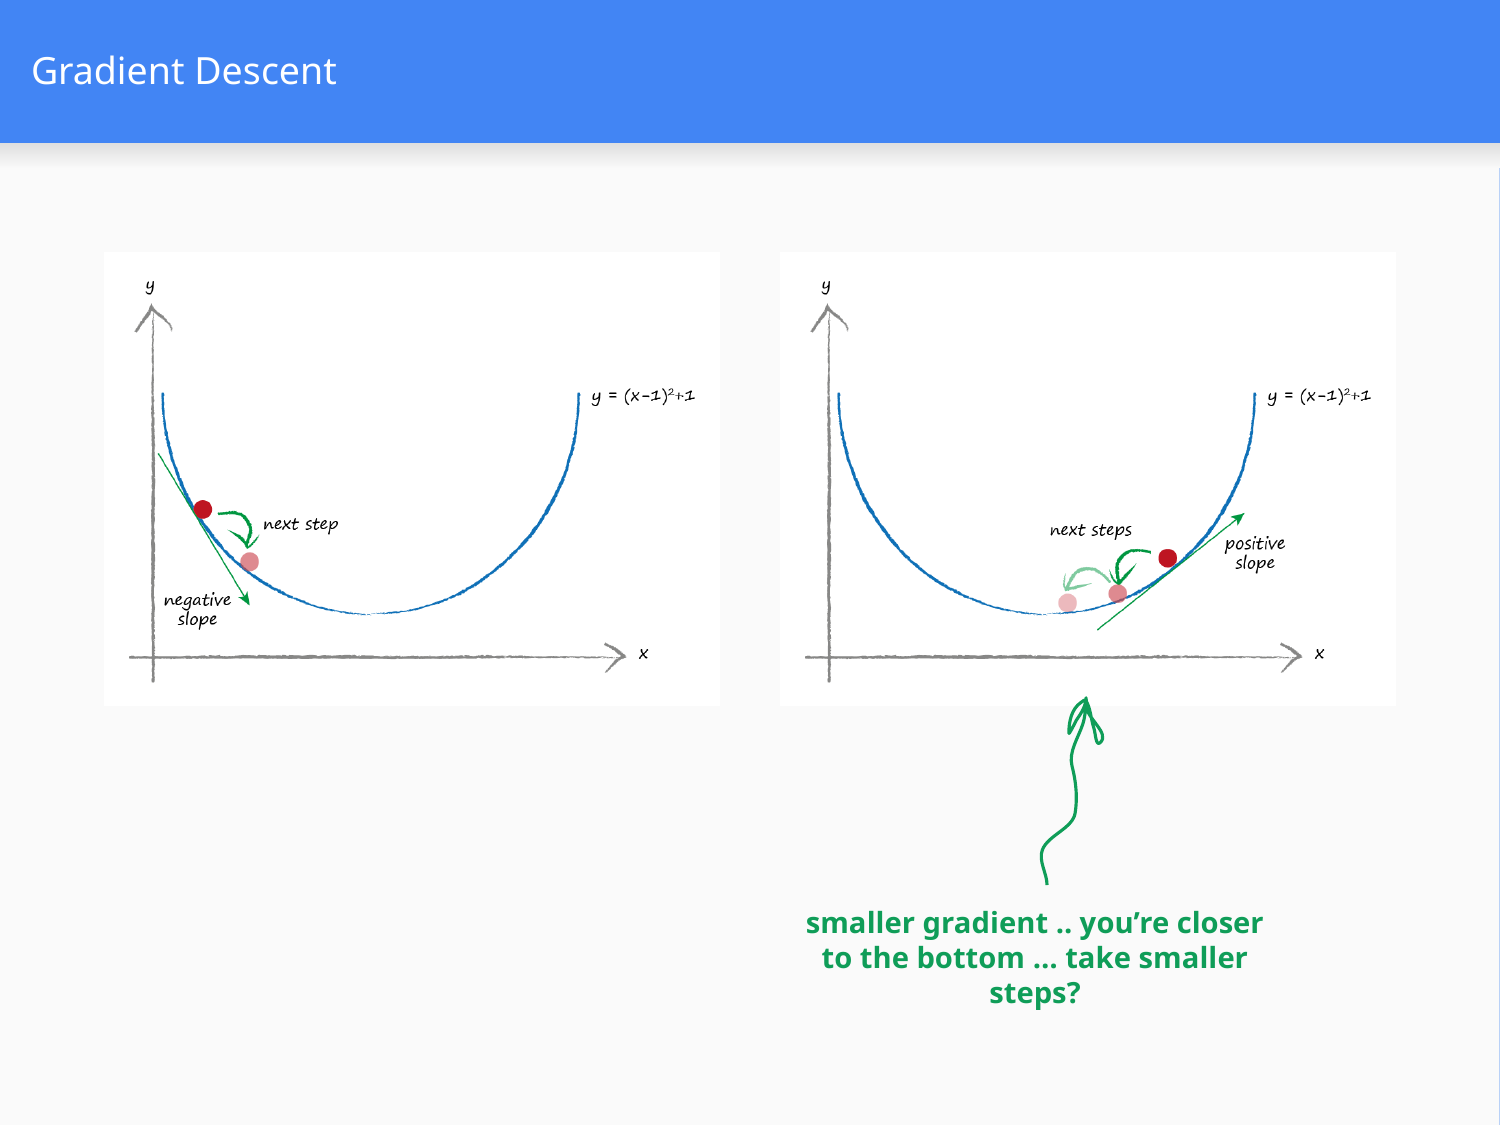

# Gradient Descent
smaller gradient .. you’re closer to the bottom … take smaller steps?